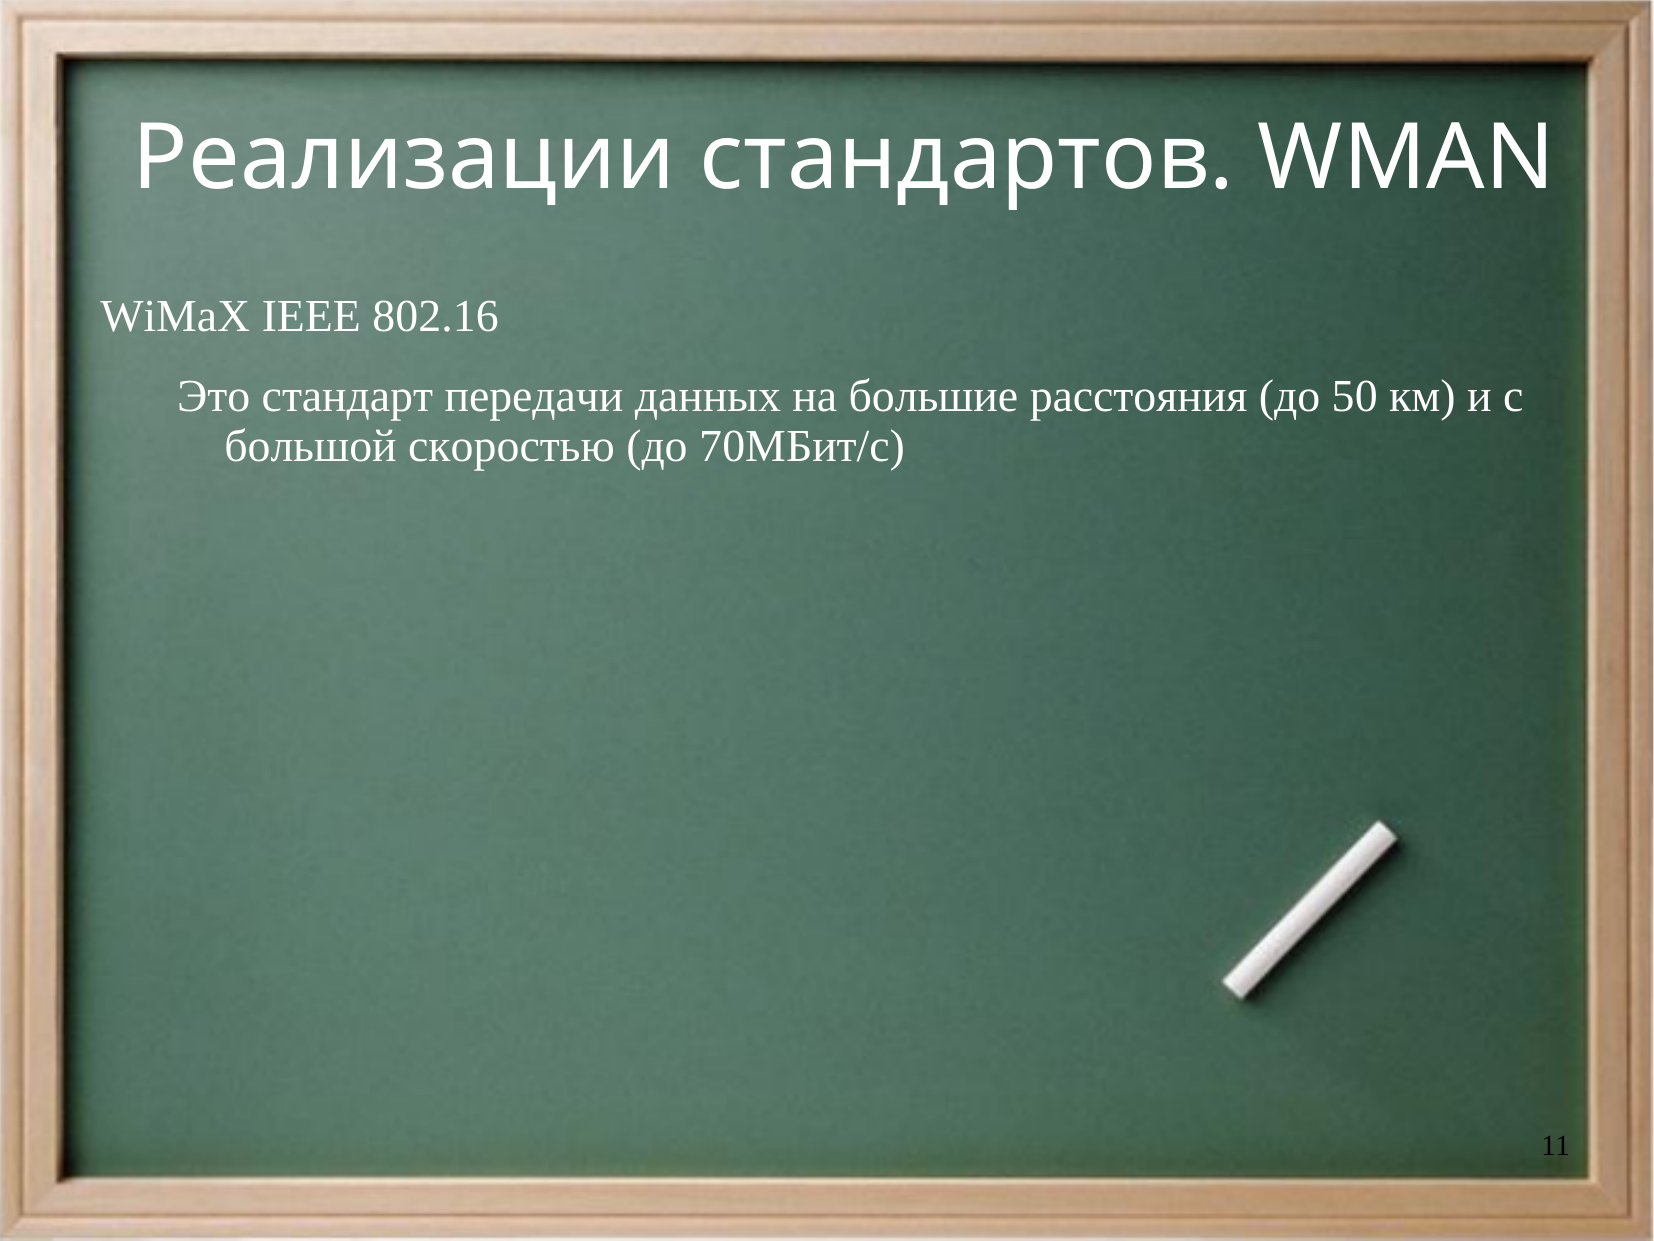

# Реализации стандартов. WMAN
WiMaX IEEE 802.16
Это стандарт передачи данных на большие расстояния (до 50 км) и с большой скоростью (до 70МБит/с)
11